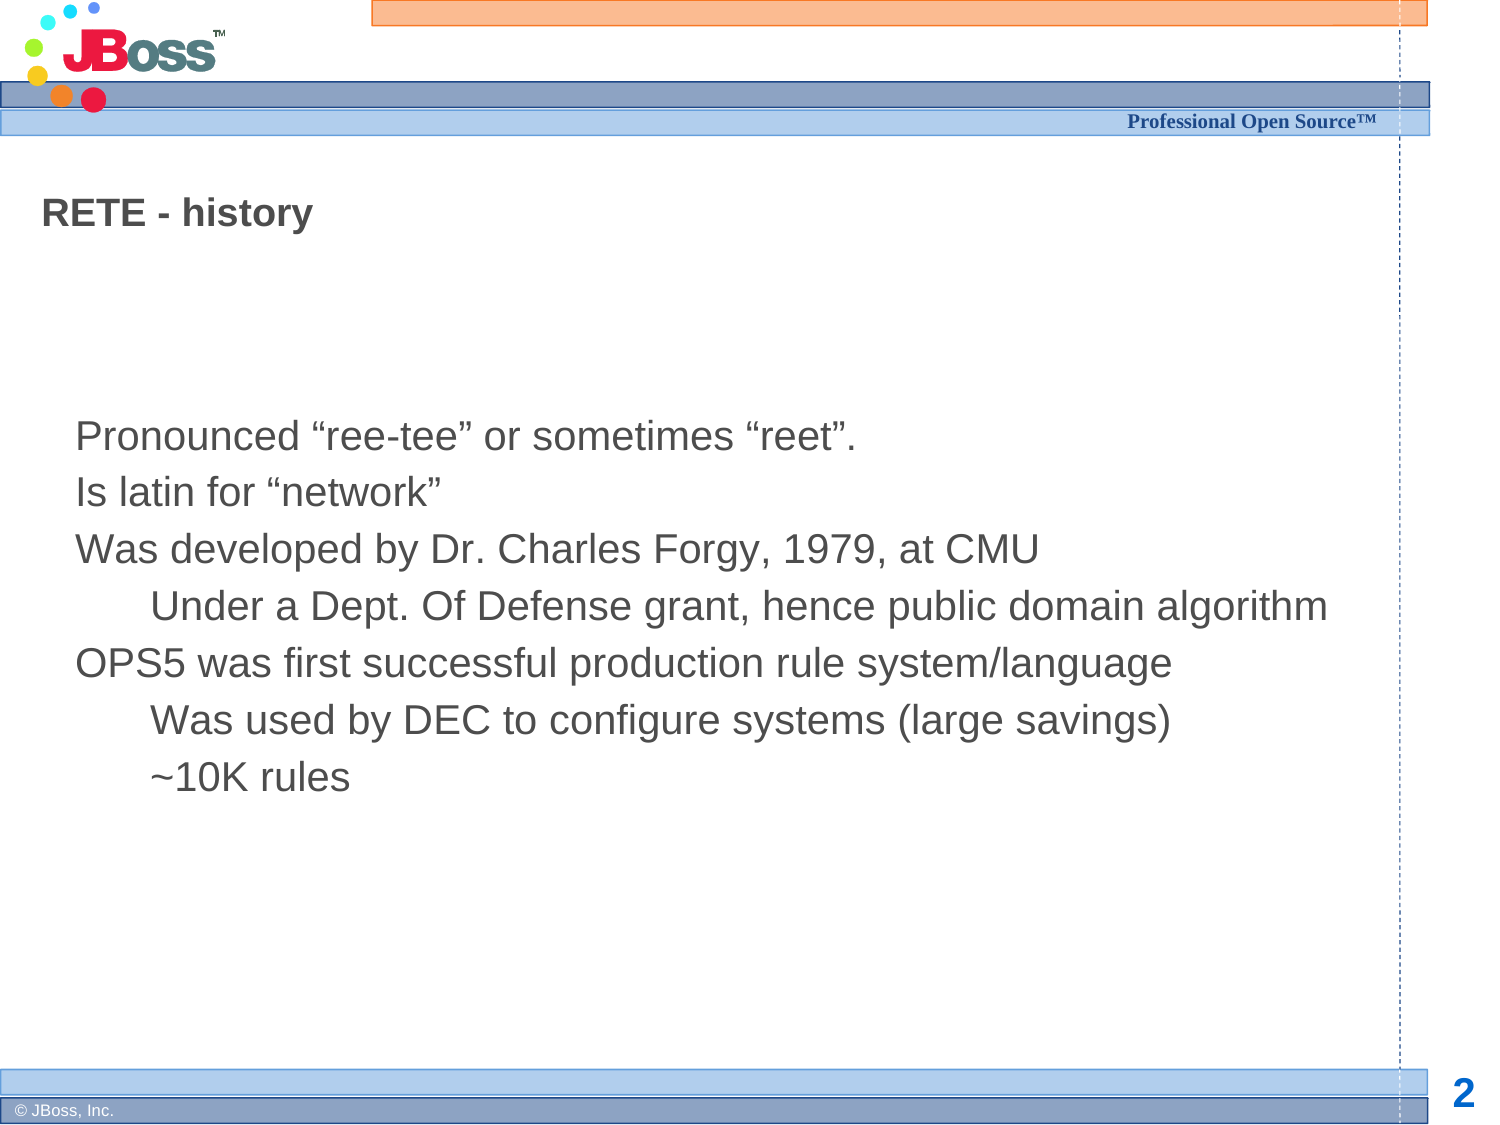

# RETE - history
Pronounced “ree-tee” or sometimes “reet”.
Is latin for “network”
Was developed by Dr. Charles Forgy, 1979, at CMU
Under a Dept. Of Defense grant, hence public domain algorithm
OPS5 was first successful production rule system/language
Was used by DEC to configure systems (large savings)
~10K rules